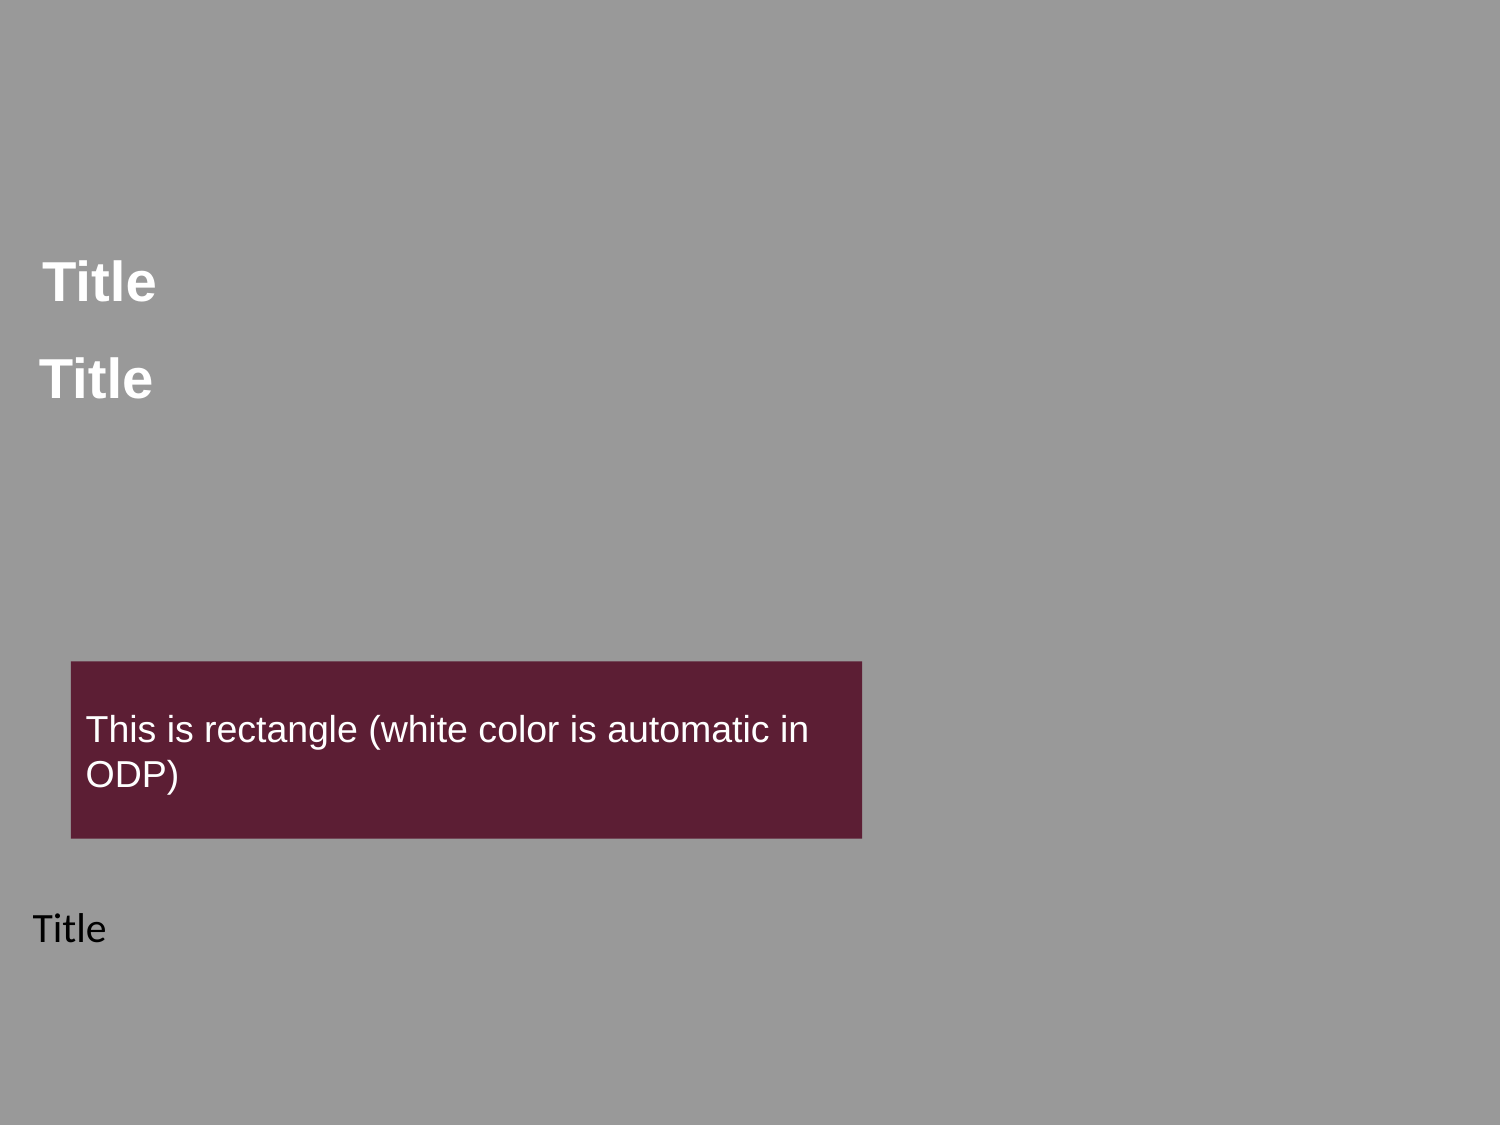

Title
# Title
This is rectangle (white color is automatic in
ODP)
Title